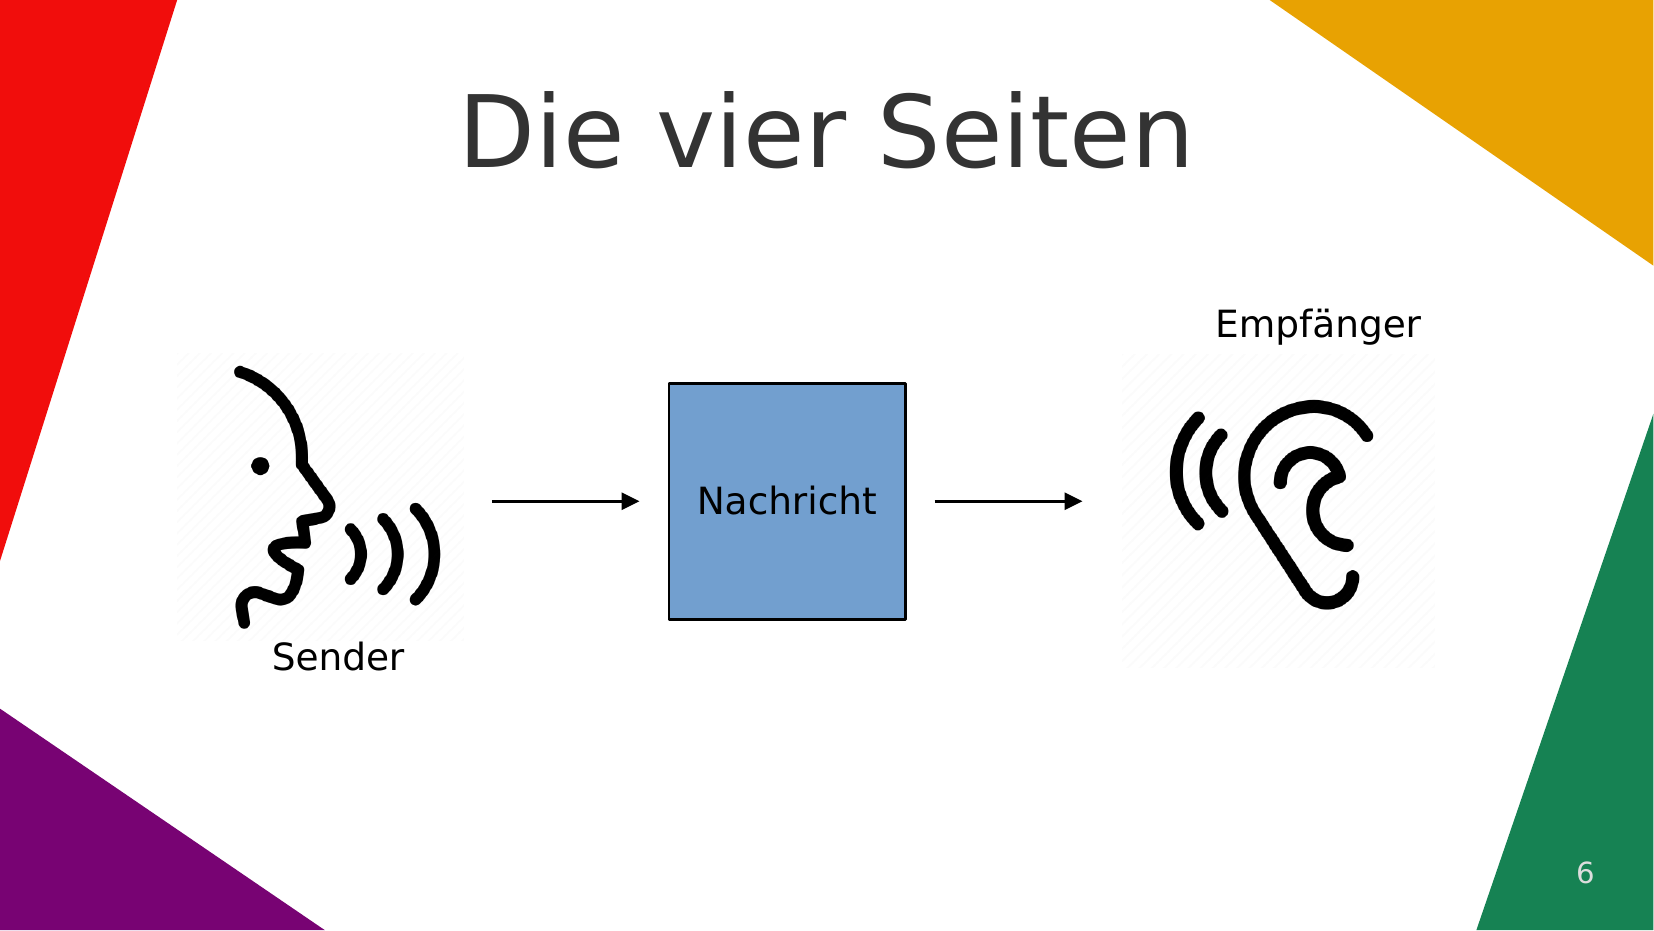

# Die vier Seiten
Empfänger
Nachricht
Sender
6